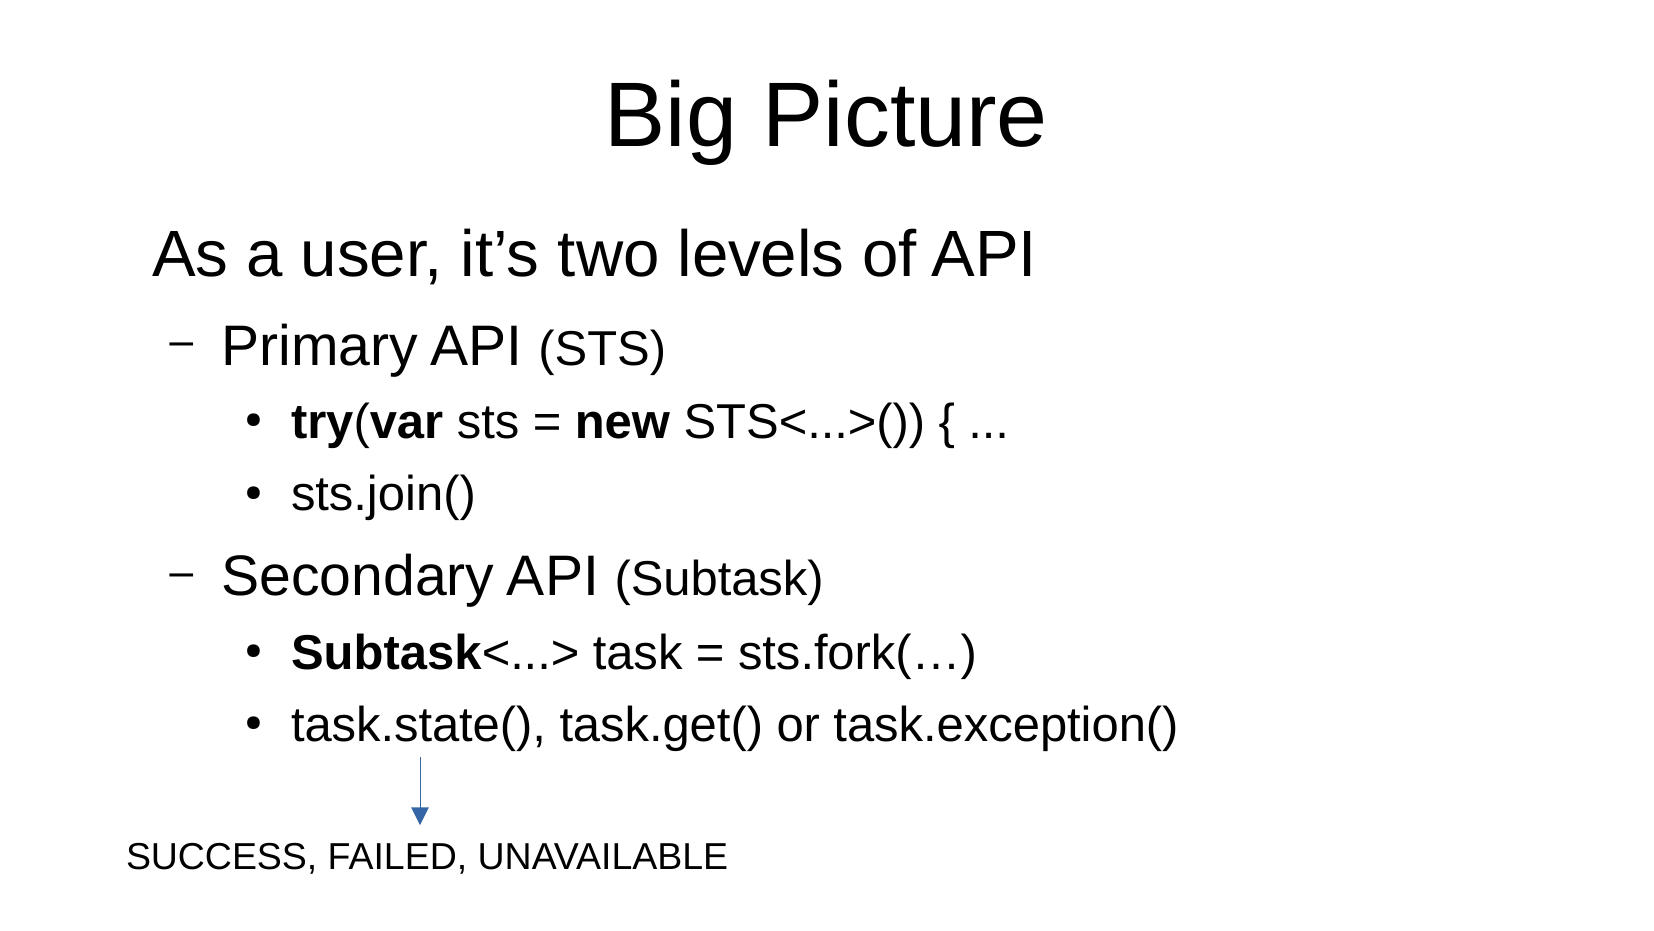

# Big Picture
As a user, it’s two levels of API
Primary API (STS)
try(var sts = new STS<...>()) { ...
sts.join()
Secondary API (Subtask)
Subtask<...> task = sts.fork(…)
task.state(), task.get() or task.exception()
SUCCESS, FAILED, UNAVAILABLE